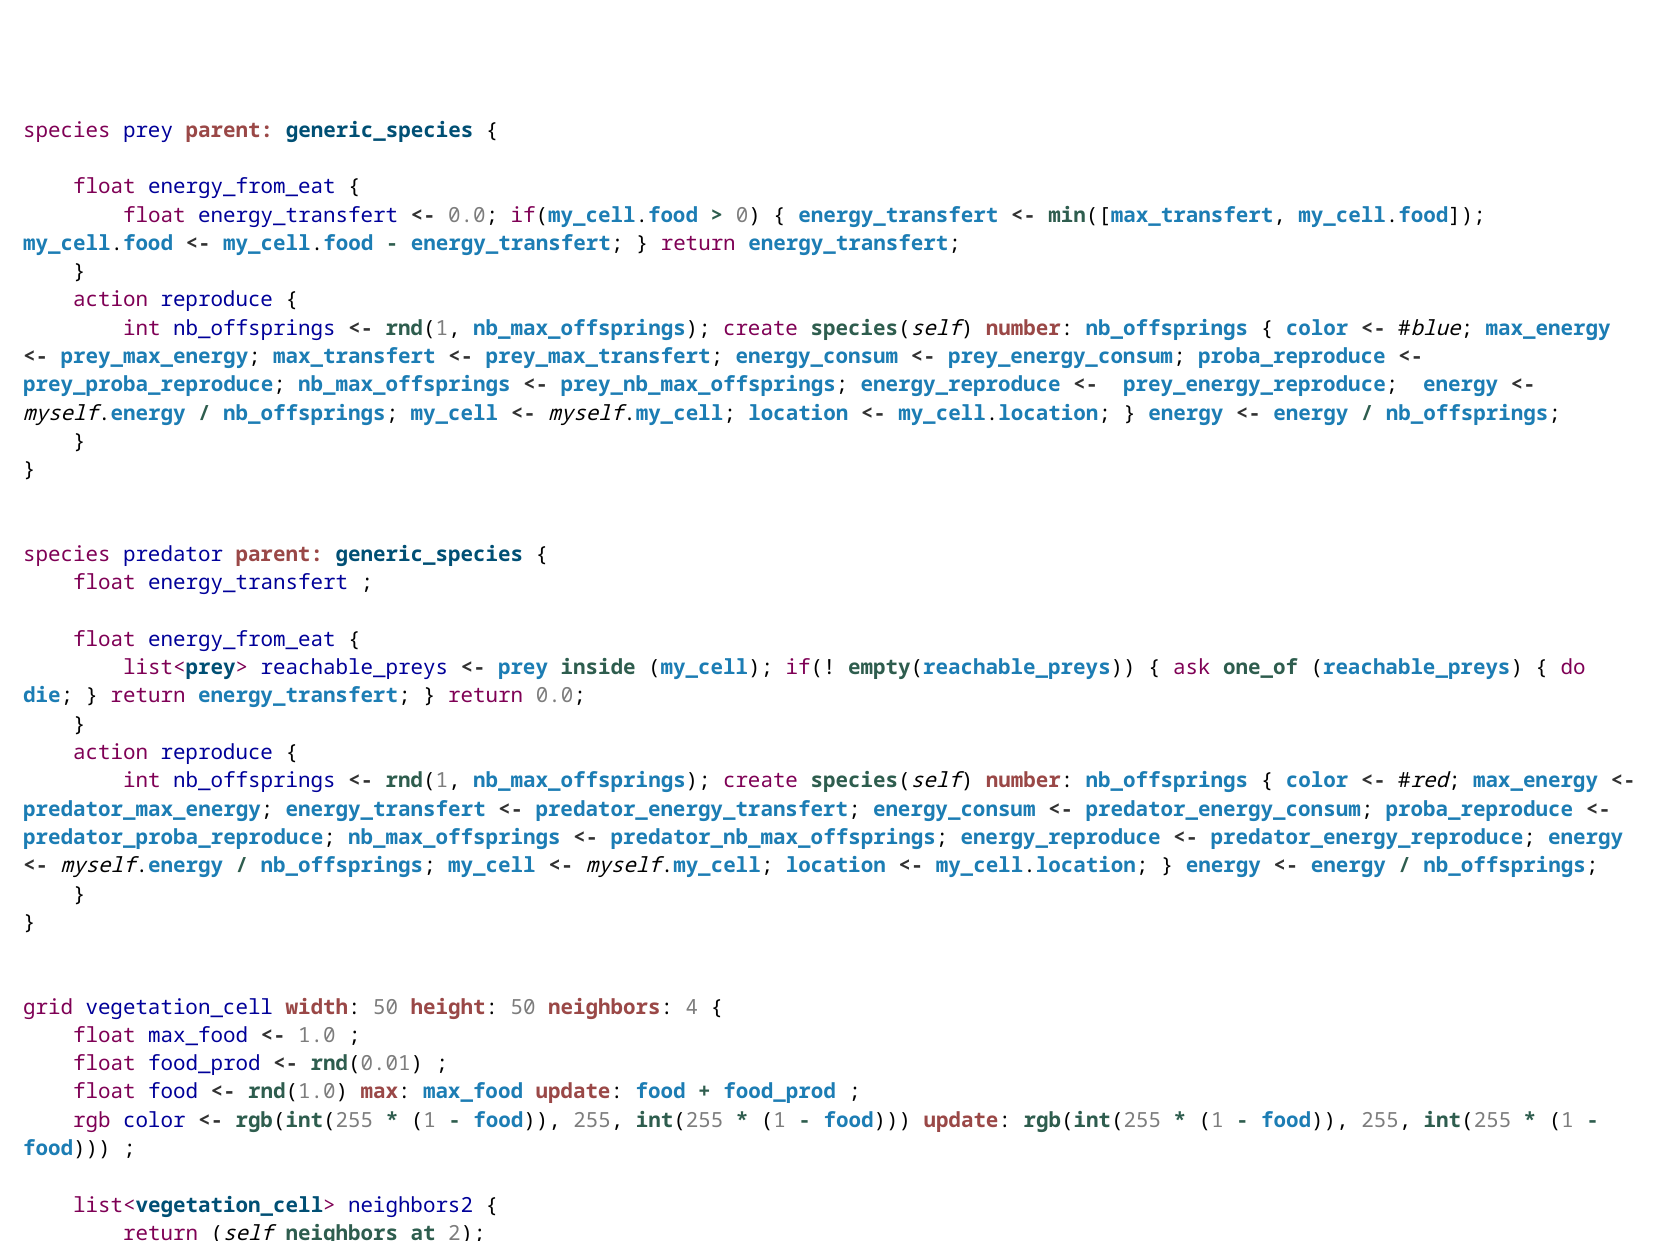

species prey parent: generic_species {
 float energy_from_eat {
 float energy_transfert <- 0.0; if(my_cell.food > 0) { energy_transfert <- min([max_transfert, my_cell.food]); my_cell.food <- my_cell.food - energy_transfert; } return energy_transfert;
 }
 action reproduce {
 int nb_offsprings <- rnd(1, nb_max_offsprings); create species(self) number: nb_offsprings { color <- #blue; max_energy <- prey_max_energy; max_transfert <- prey_max_transfert; energy_consum <- prey_energy_consum; proba_reproduce <- prey_proba_reproduce; nb_max_offsprings <- prey_nb_max_offsprings; energy_reproduce <- prey_energy_reproduce; energy <- myself.energy / nb_offsprings; my_cell <- myself.my_cell; location <- my_cell.location; } energy <- energy / nb_offsprings;
 }
}
species predator parent: generic_species {
 float energy_transfert ;
 float energy_from_eat {
 list<prey> reachable_preys <- prey inside (my_cell); if(! empty(reachable_preys)) { ask one_of (reachable_preys) { do die; } return energy_transfert; } return 0.0;
 }
 action reproduce {
 int nb_offsprings <- rnd(1, nb_max_offsprings); create species(self) number: nb_offsprings { color <- #red; max_energy <- predator_max_energy; energy_transfert <- predator_energy_transfert; energy_consum <- predator_energy_consum; proba_reproduce <- predator_proba_reproduce; nb_max_offsprings <- predator_nb_max_offsprings; energy_reproduce <- predator_energy_reproduce; energy <- myself.energy / nb_offsprings; my_cell <- myself.my_cell; location <- my_cell.location; } energy <- energy / nb_offsprings;
 }
}
grid vegetation_cell width: 50 height: 50 neighbors: 4 {
 float max_food <- 1.0 ;
 float food_prod <- rnd(0.01) ;
 float food <- rnd(1.0) max: max_food update: food + food_prod ;
 rgb color <- rgb(int(255 * (1 - food)), 255, int(255 * (1 - food))) update: rgb(int(255 * (1 - food)), 255, int(255 * (1 - food))) ;
 list<vegetation_cell> neighbors2 {
 return (self neighbors_at 2);
 }
}